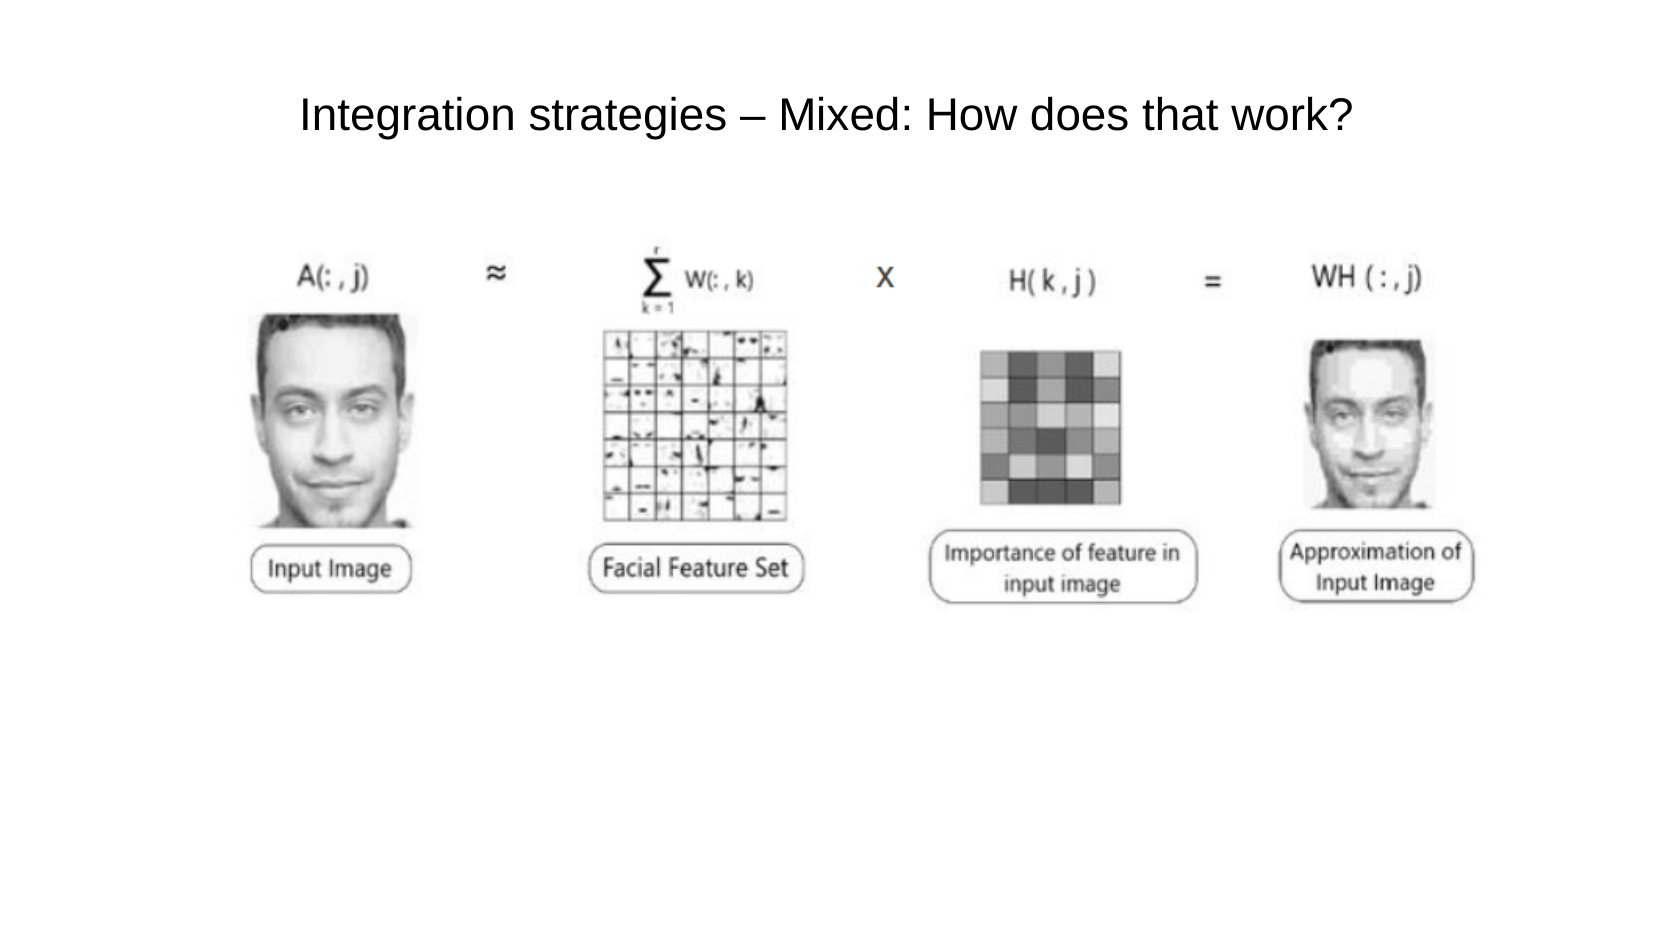

# Integration strategies – Mixed: How does that work?